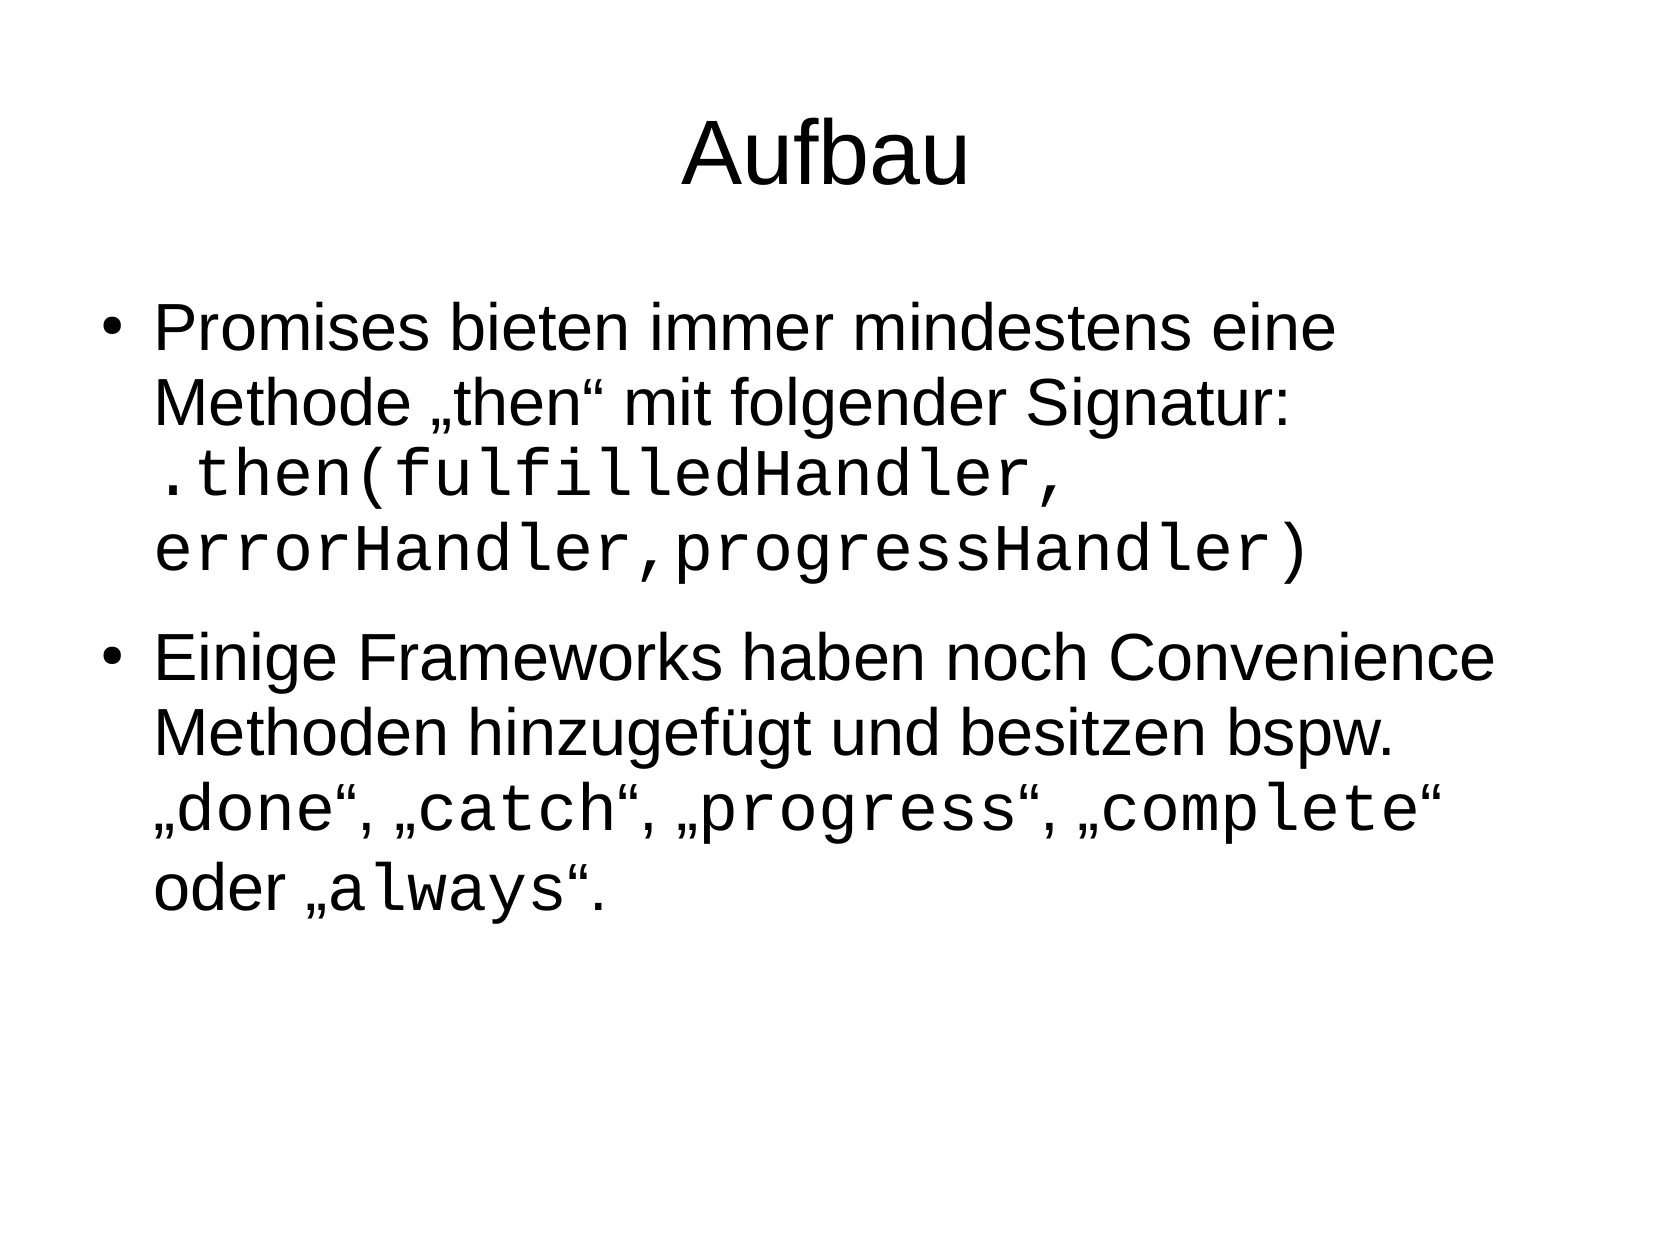

# Aufbau
Promises bieten immer mindestens eine Methode „then“ mit folgender Signatur:
.then(fulfilledHandler, errorHandler,progressHandler)
Einige Frameworks haben noch Convenience Methoden hinzugefügt und besitzen bspw. „done“, „catch“, „progress“, „complete“ oder „always“.